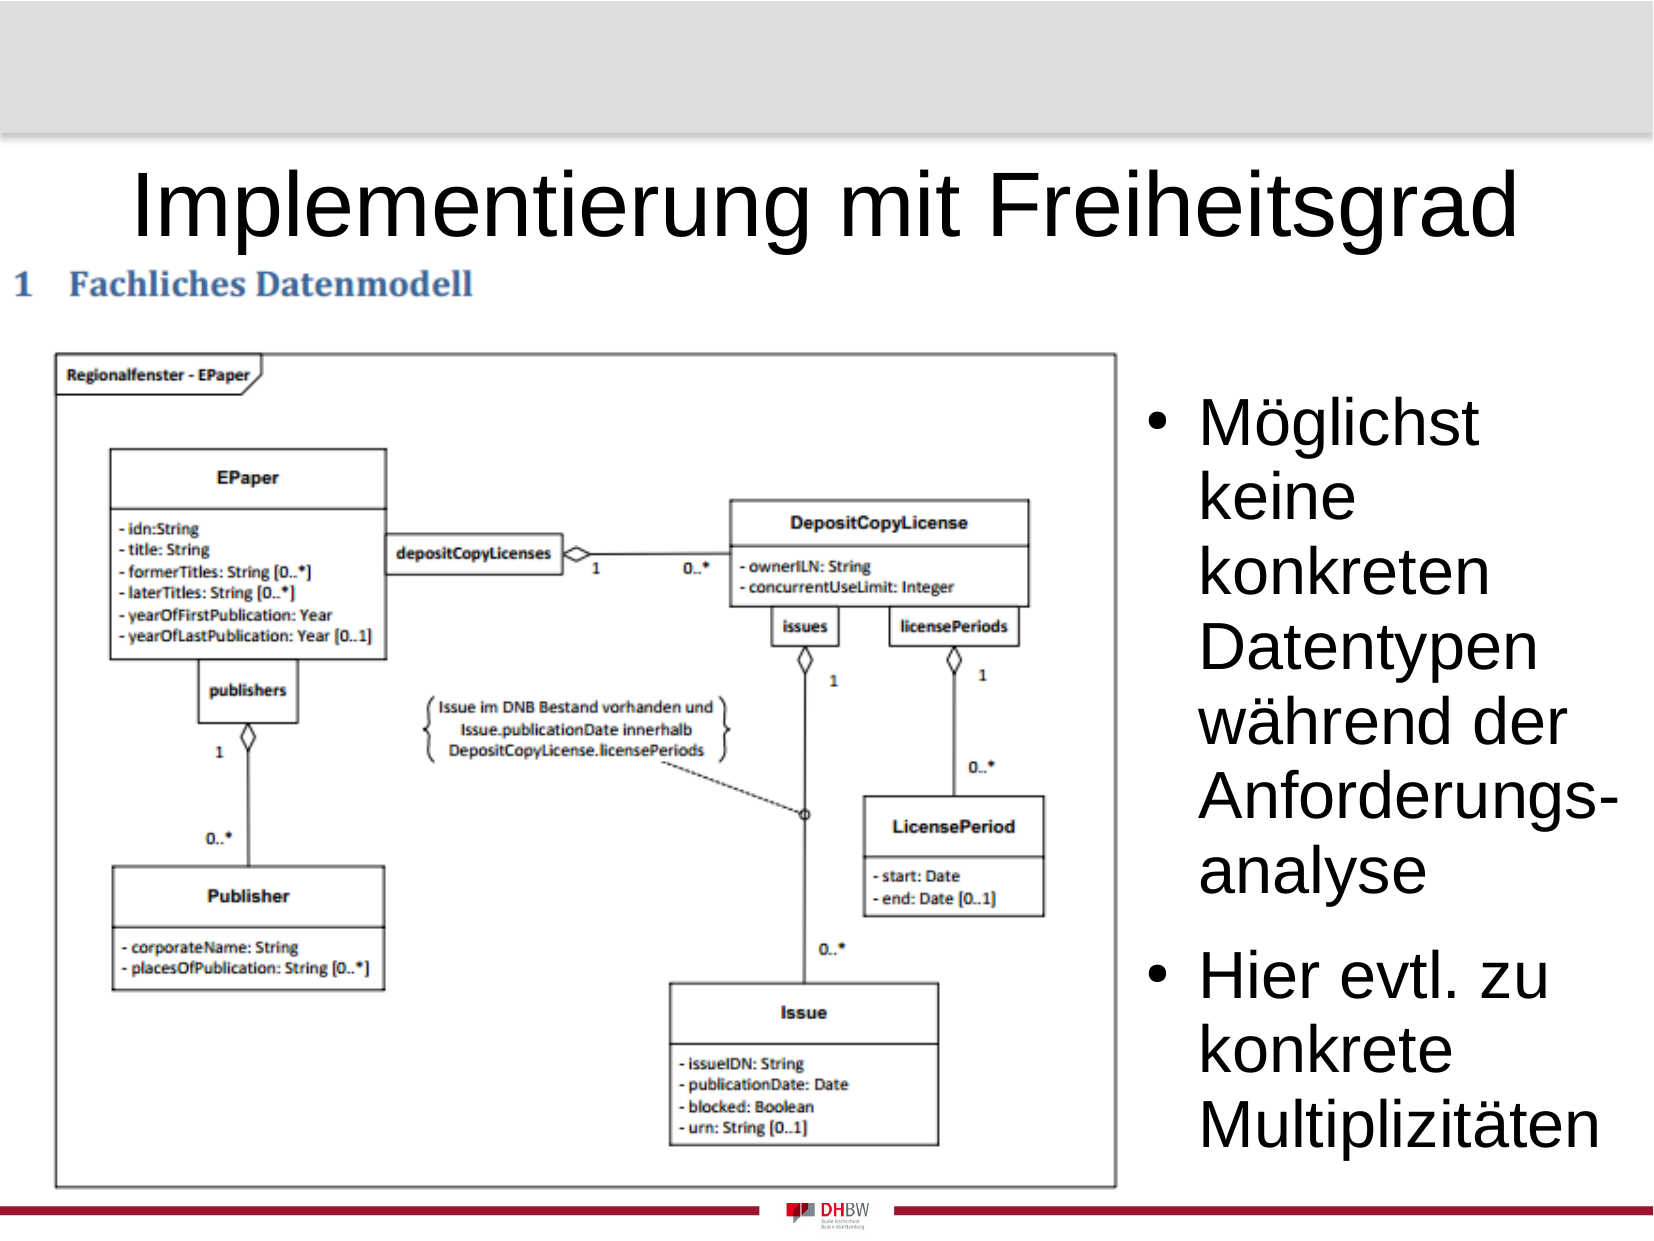

# Implementierung mit Freiheitsgrad
Möglichst keine konkreten Datentypen während der Anforderungs-analyse
Hier evtl. zu konkrete Multiplizitäten